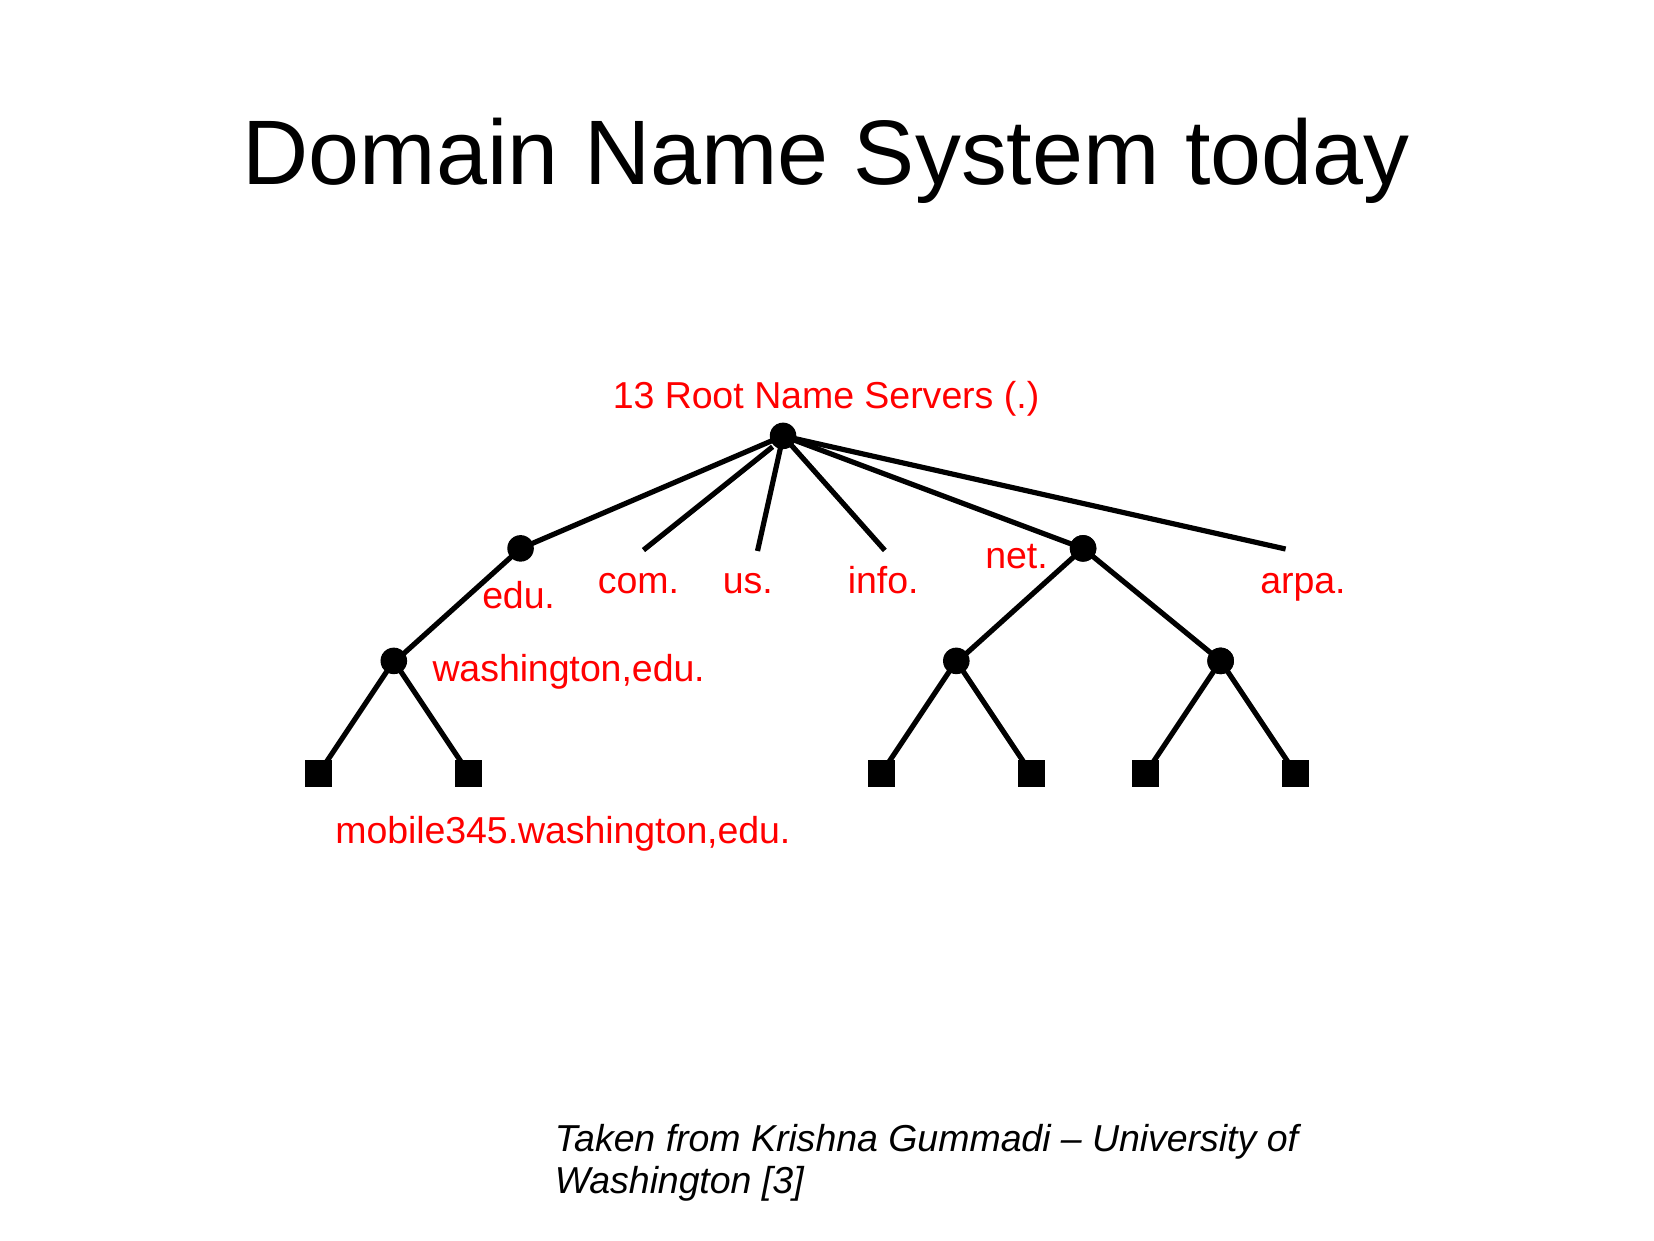

# Domain Name System today
13 Root Name Servers (.)
net.
com.
us.
info.
arpa.
edu.
washington,edu.
mobile345.washington,edu.
Taken from Krishna Gummadi – University of Washington [3]